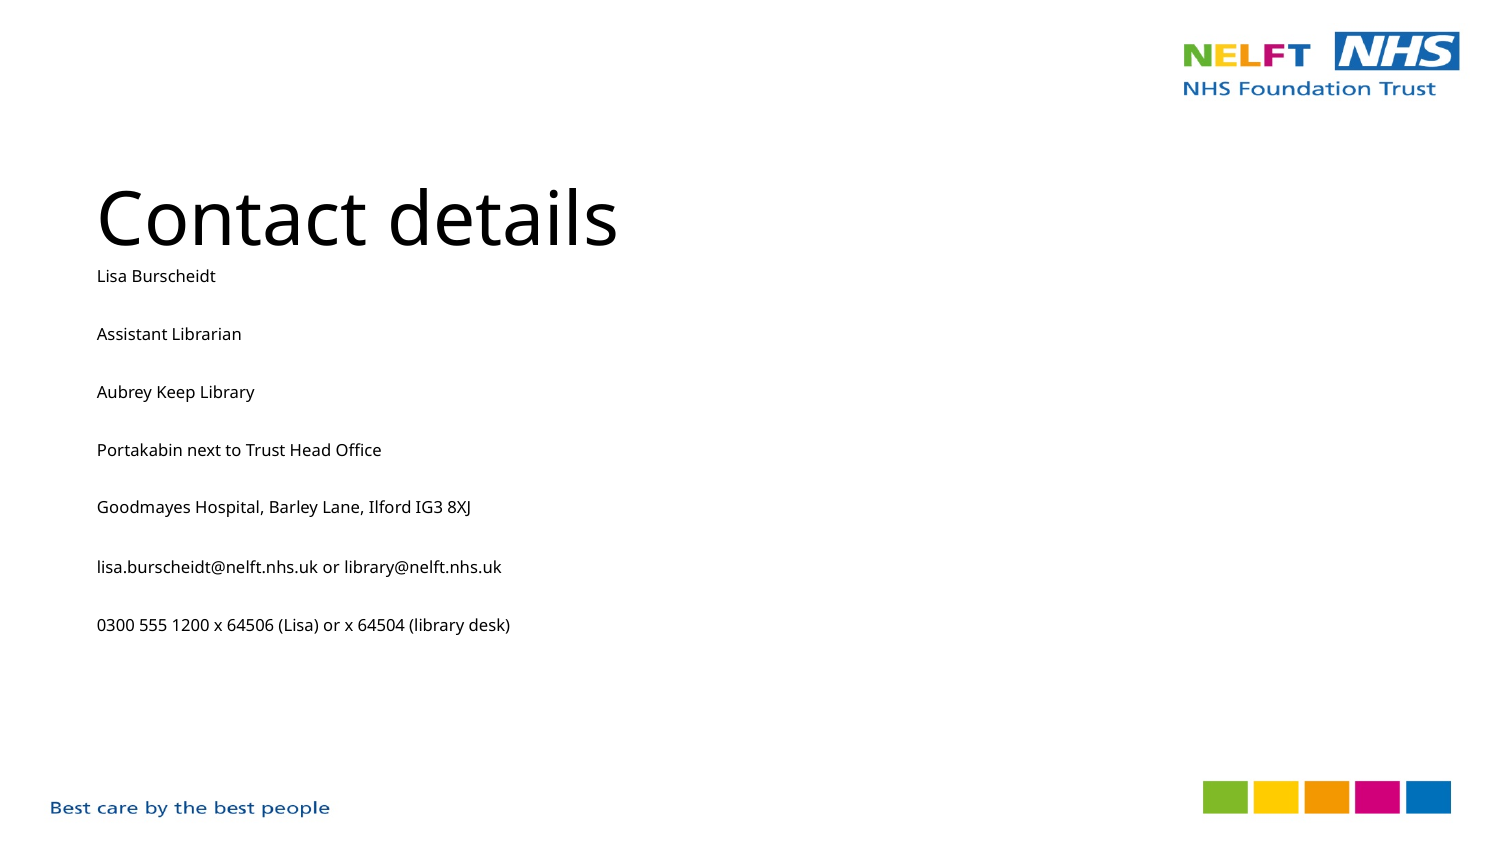

# Contact details
Lisa Burscheidt
Assistant Librarian
Aubrey Keep Library
Portakabin next to Trust Head Office
Goodmayes Hospital, Barley Lane, Ilford IG3 8XJ
lisa.burscheidt@nelft.nhs.uk or library@nelft.nhs.uk
0300 555 1200 x 64506 (Lisa) or x 64504 (library desk)